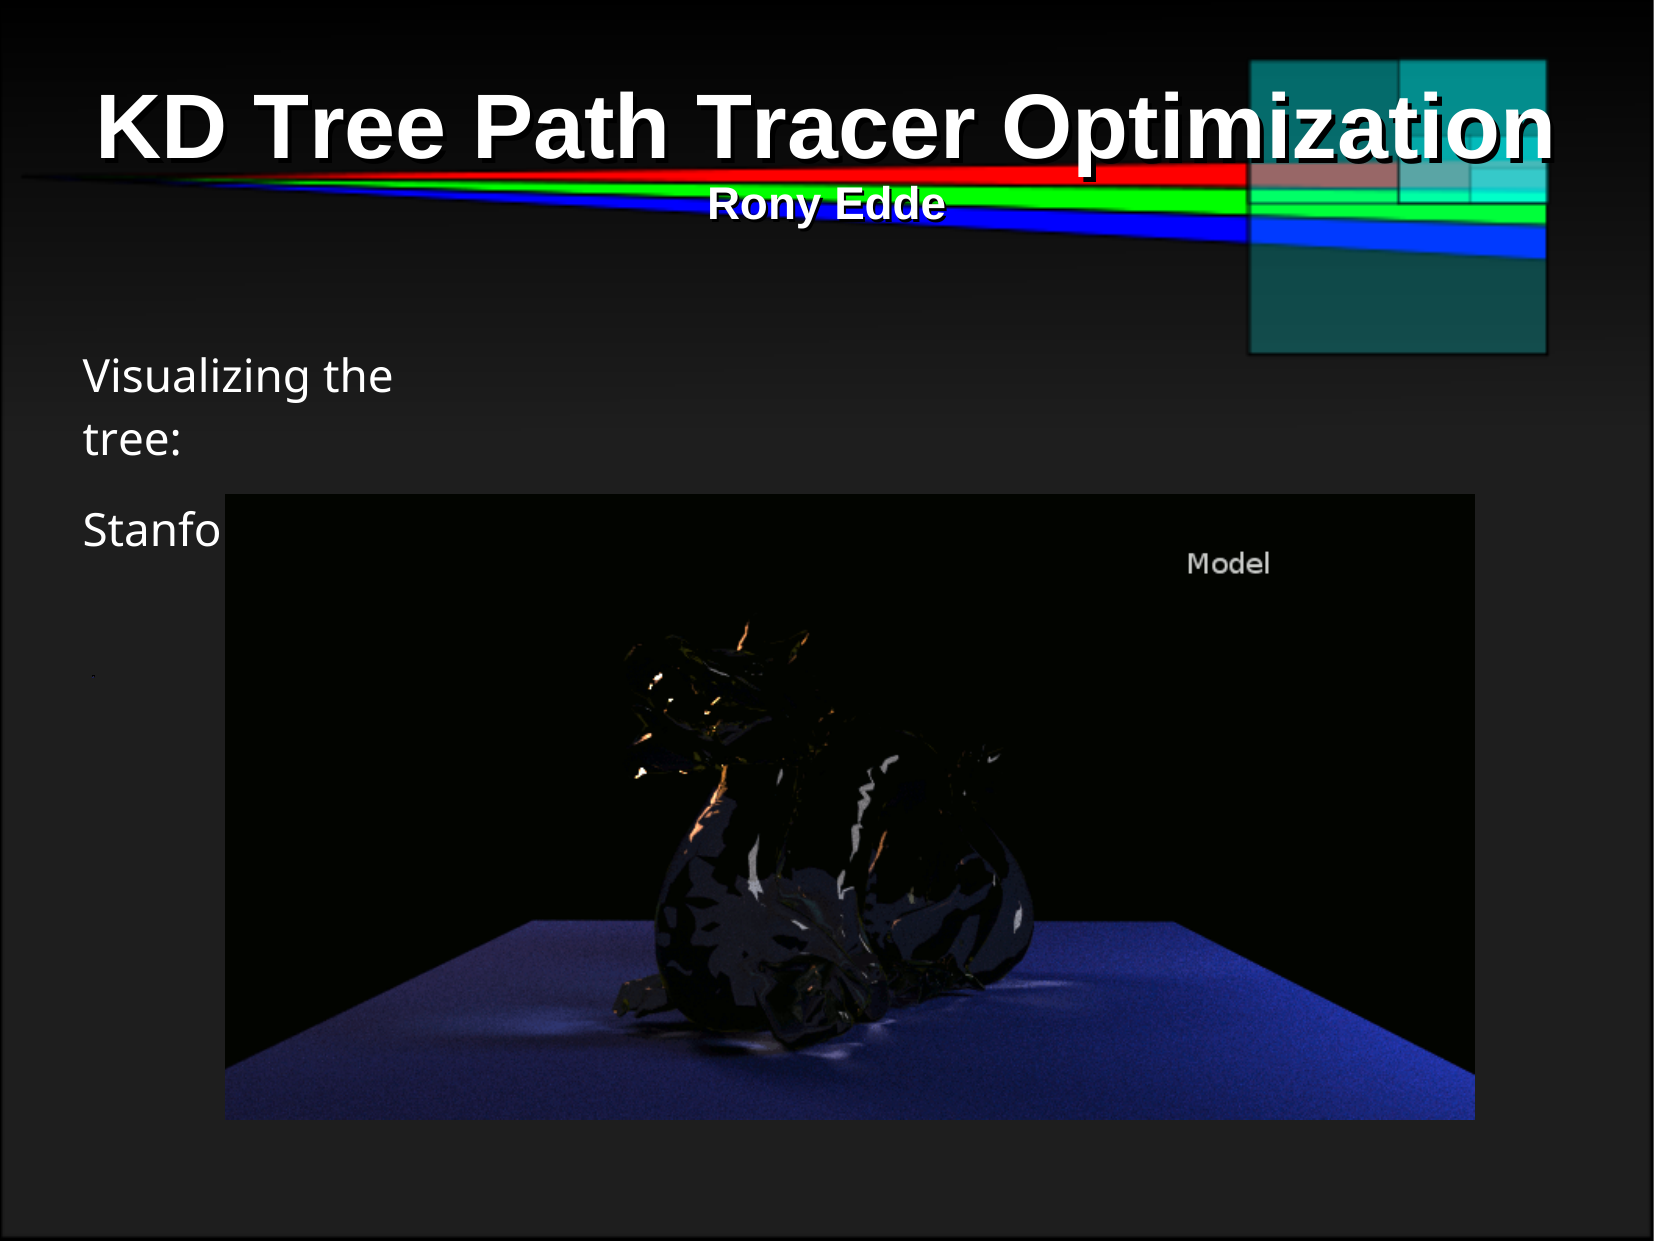

# KD Tree Path Tracer Optimization Rony Edde
Visualizing the tree:
Stanford Dragon: